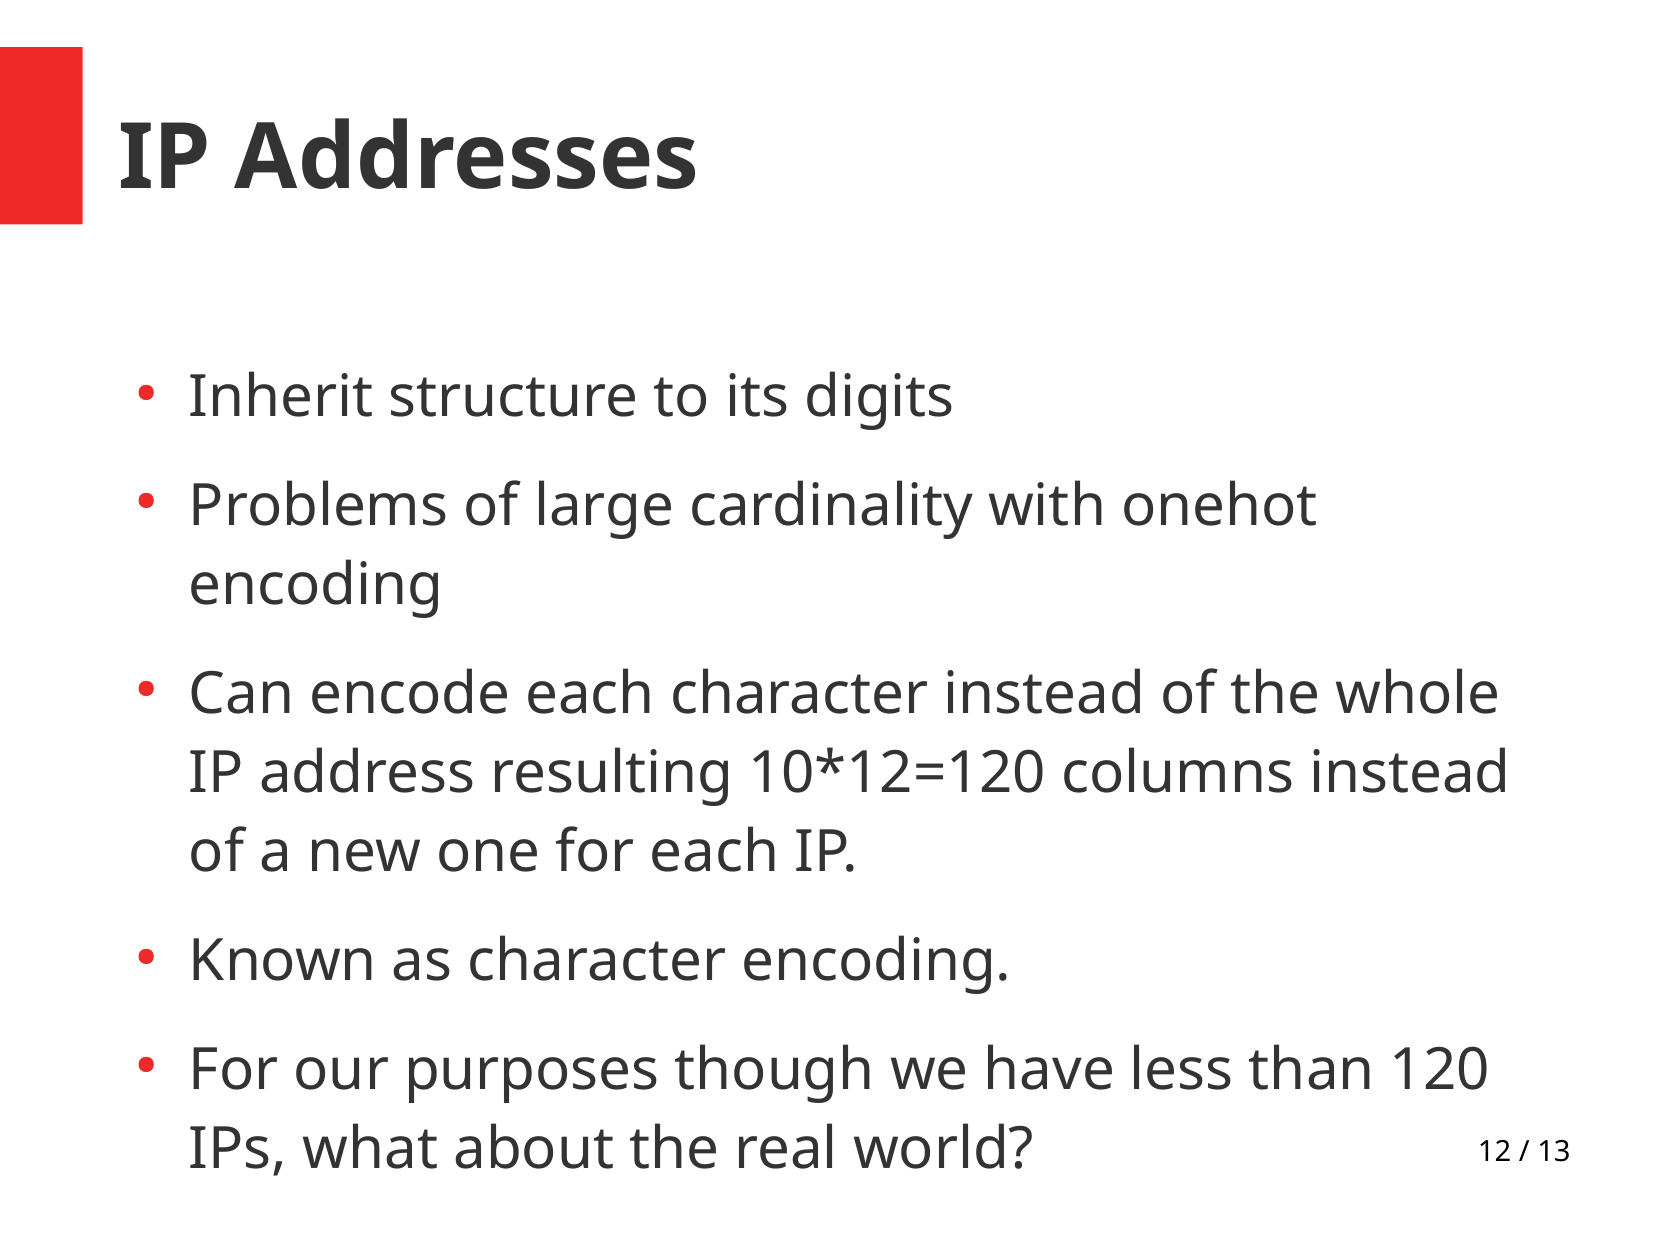

# IP Addresses
Inherit structure to its digits
Problems of large cardinality with onehot encoding
Can encode each character instead of the whole IP address resulting 10*12=120 columns instead of a new one for each IP.
Known as character encoding.
For our purposes though we have less than 120 IPs, what about the real world?
12